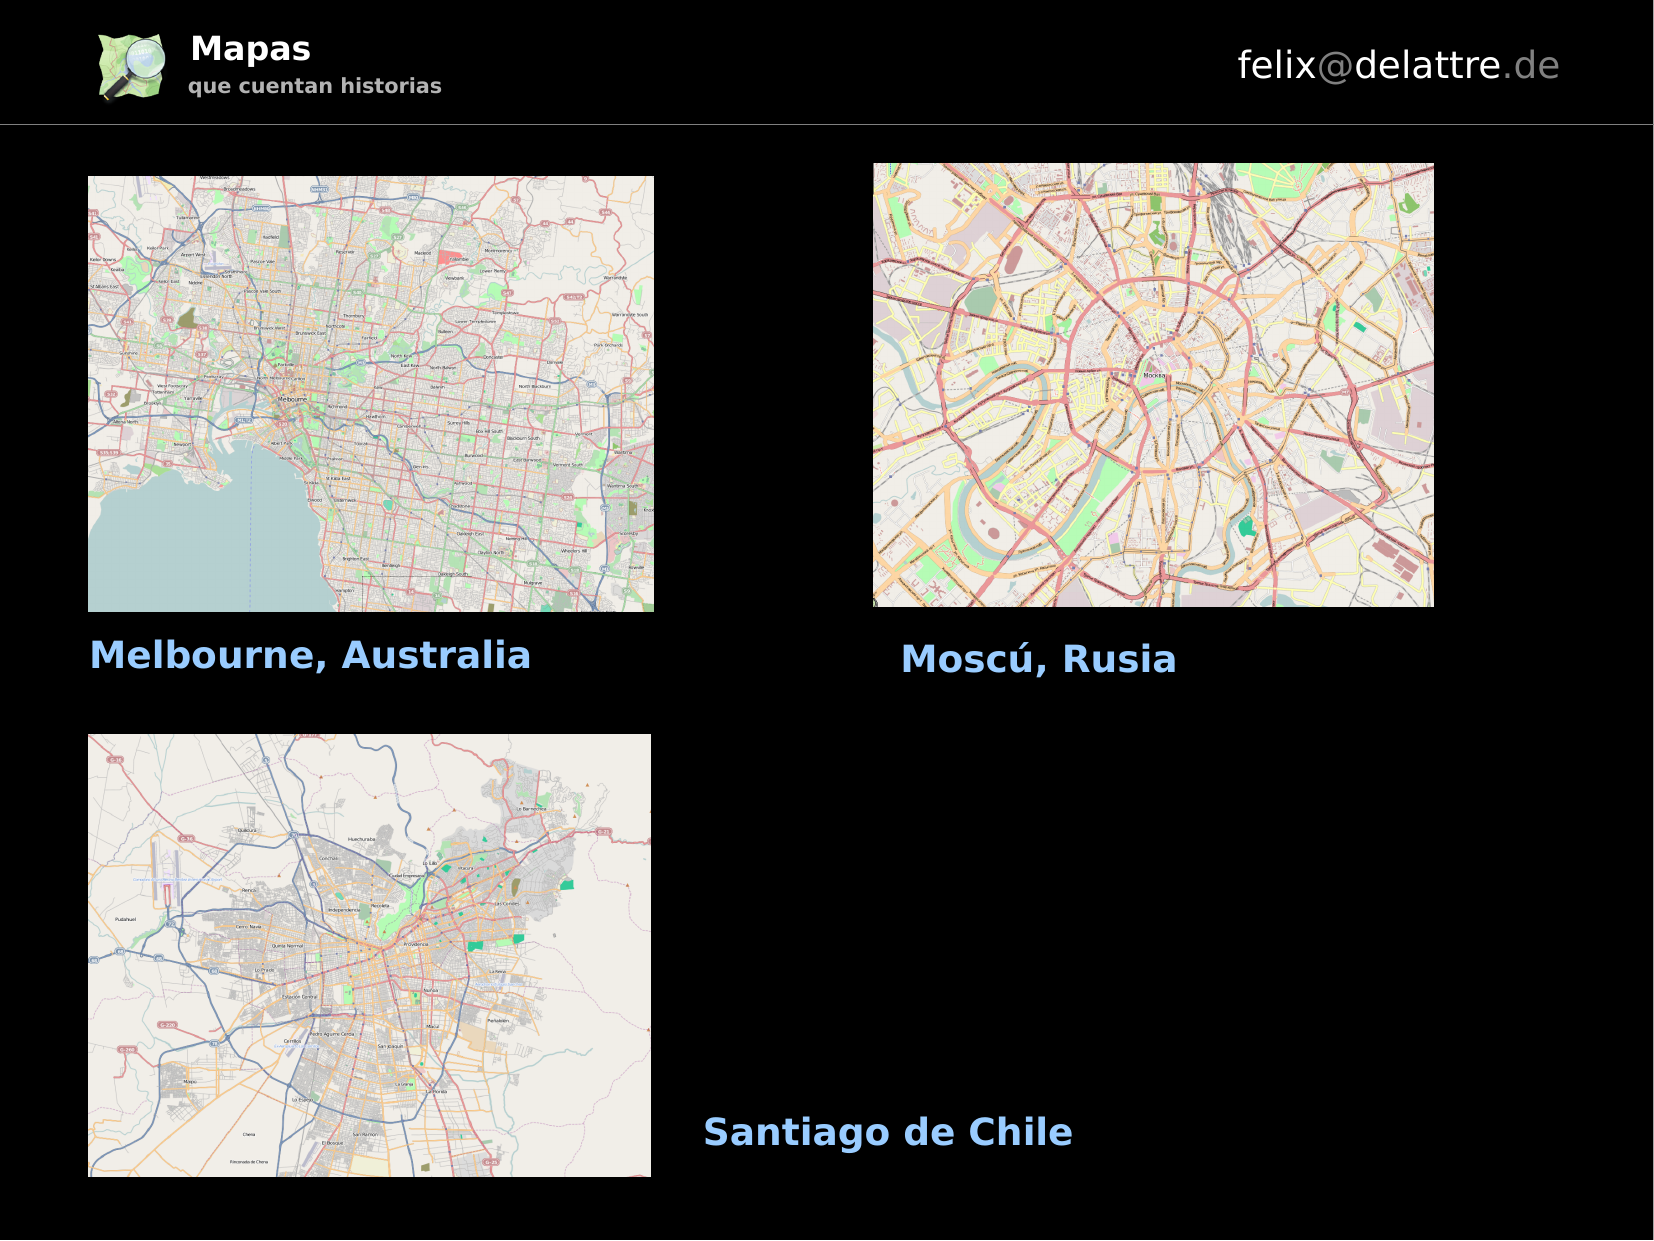

Melbourne, Australia
Moscú, Rusia
Santiago de Chile